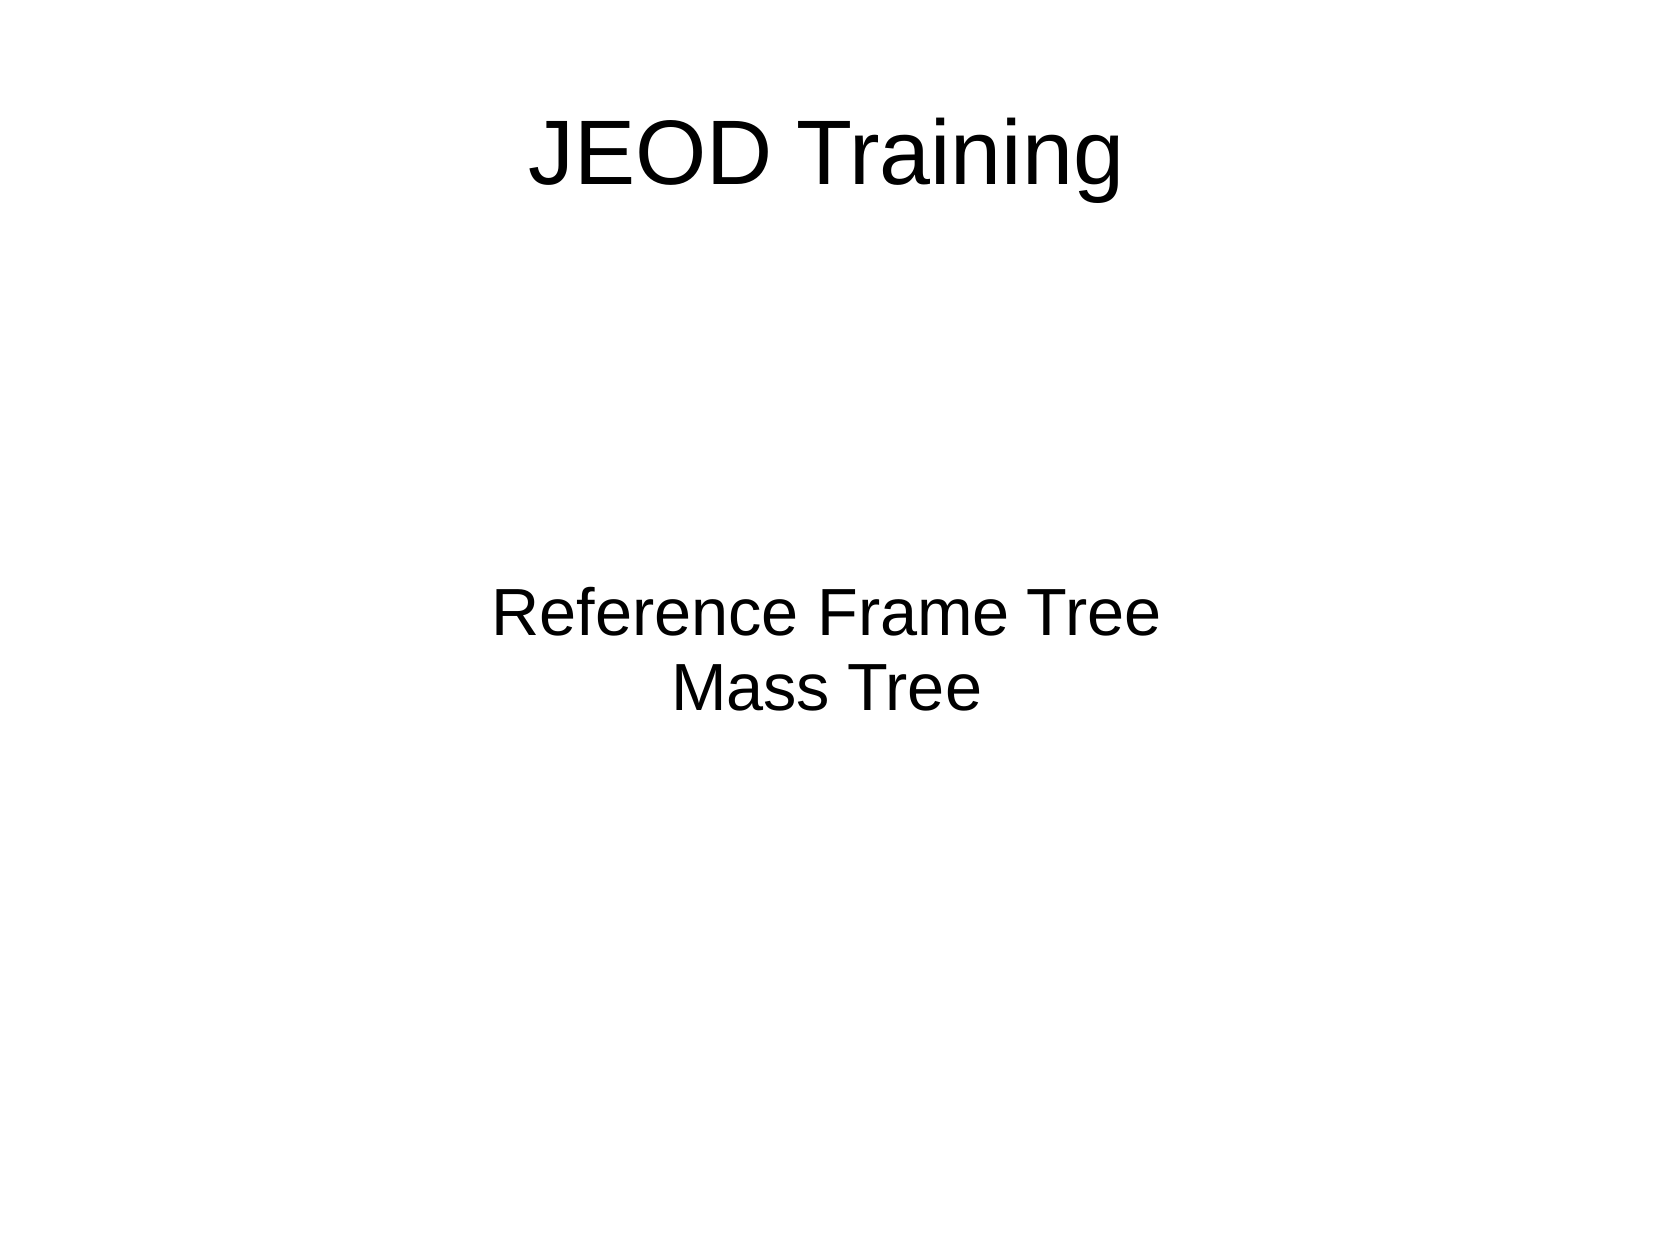

# JEOD Training
Reference Frame Tree
Mass Tree